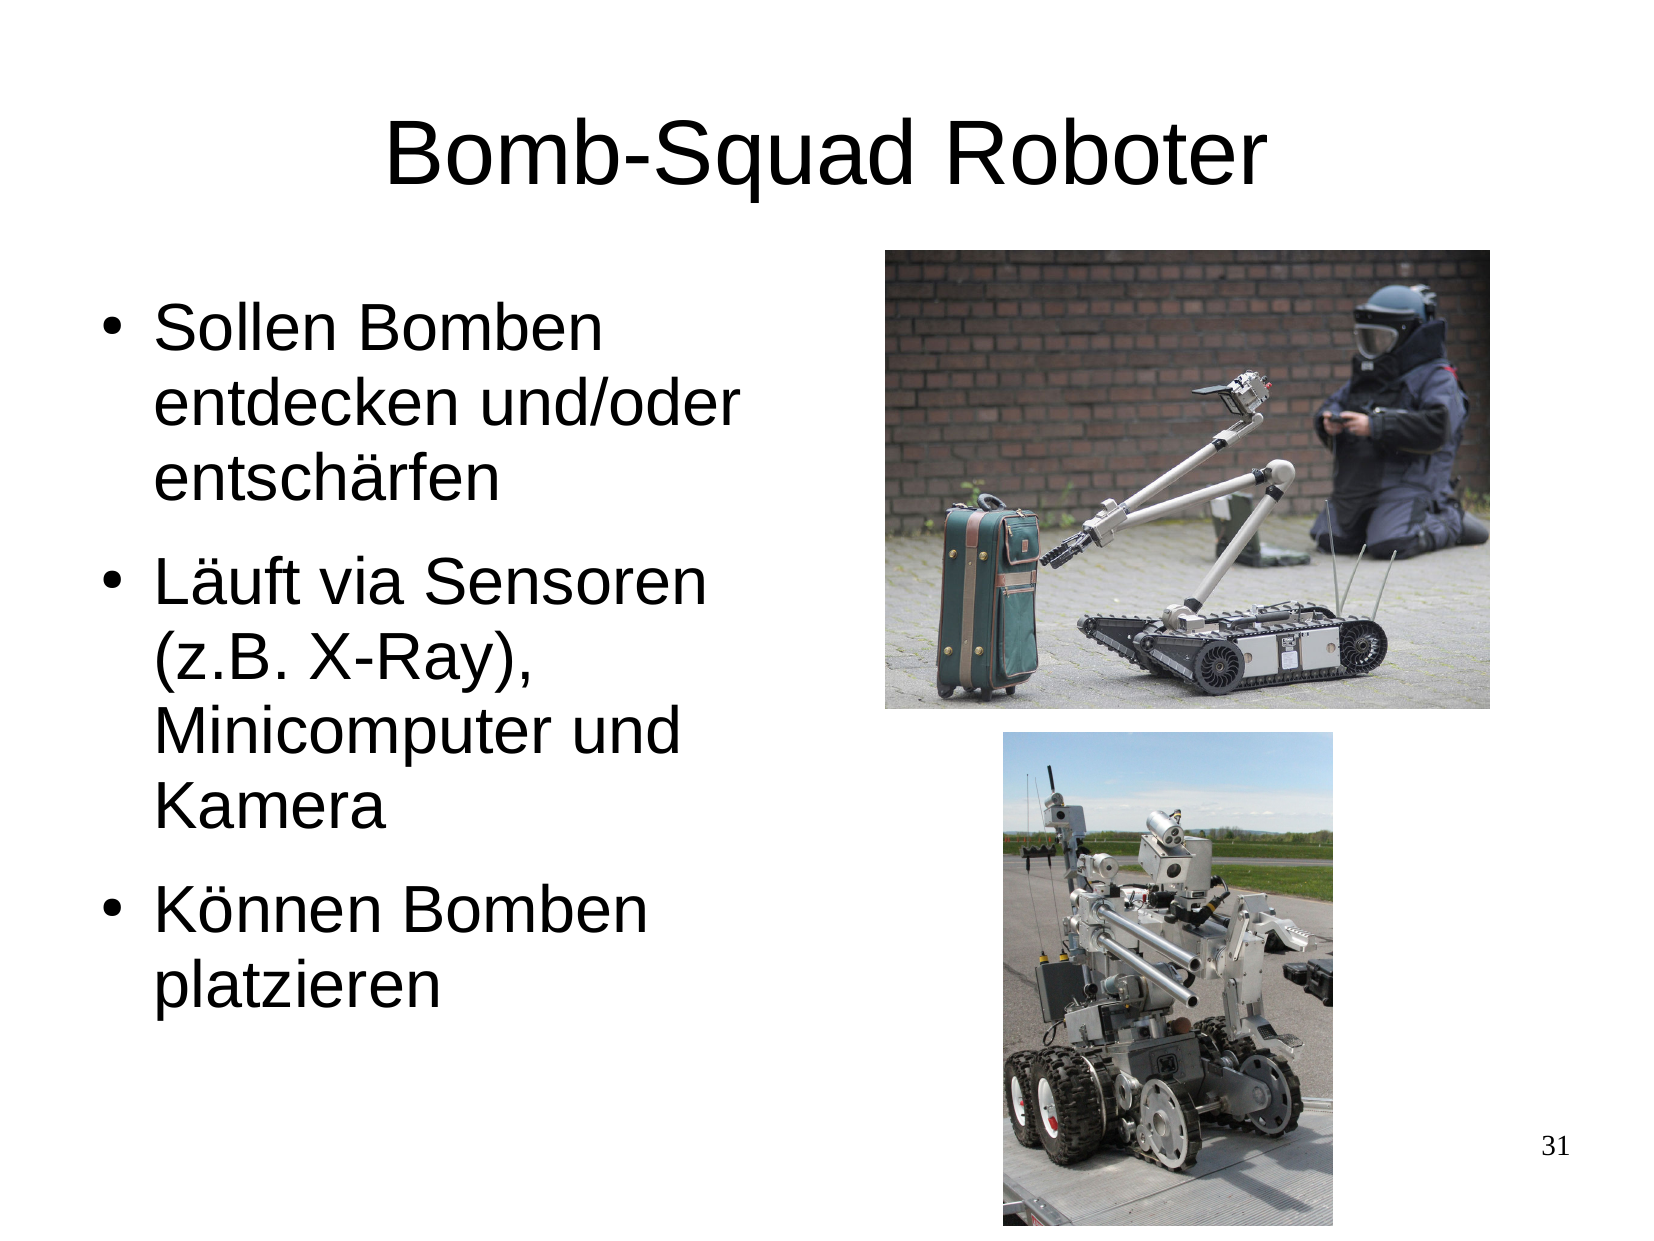

# Bomb-Squad Roboter
Sollen Bomben entdecken und/oder entschärfen
Läuft via Sensoren (z.B. X-Ray), Minicomputer und Kamera
Können Bomben platzieren
31